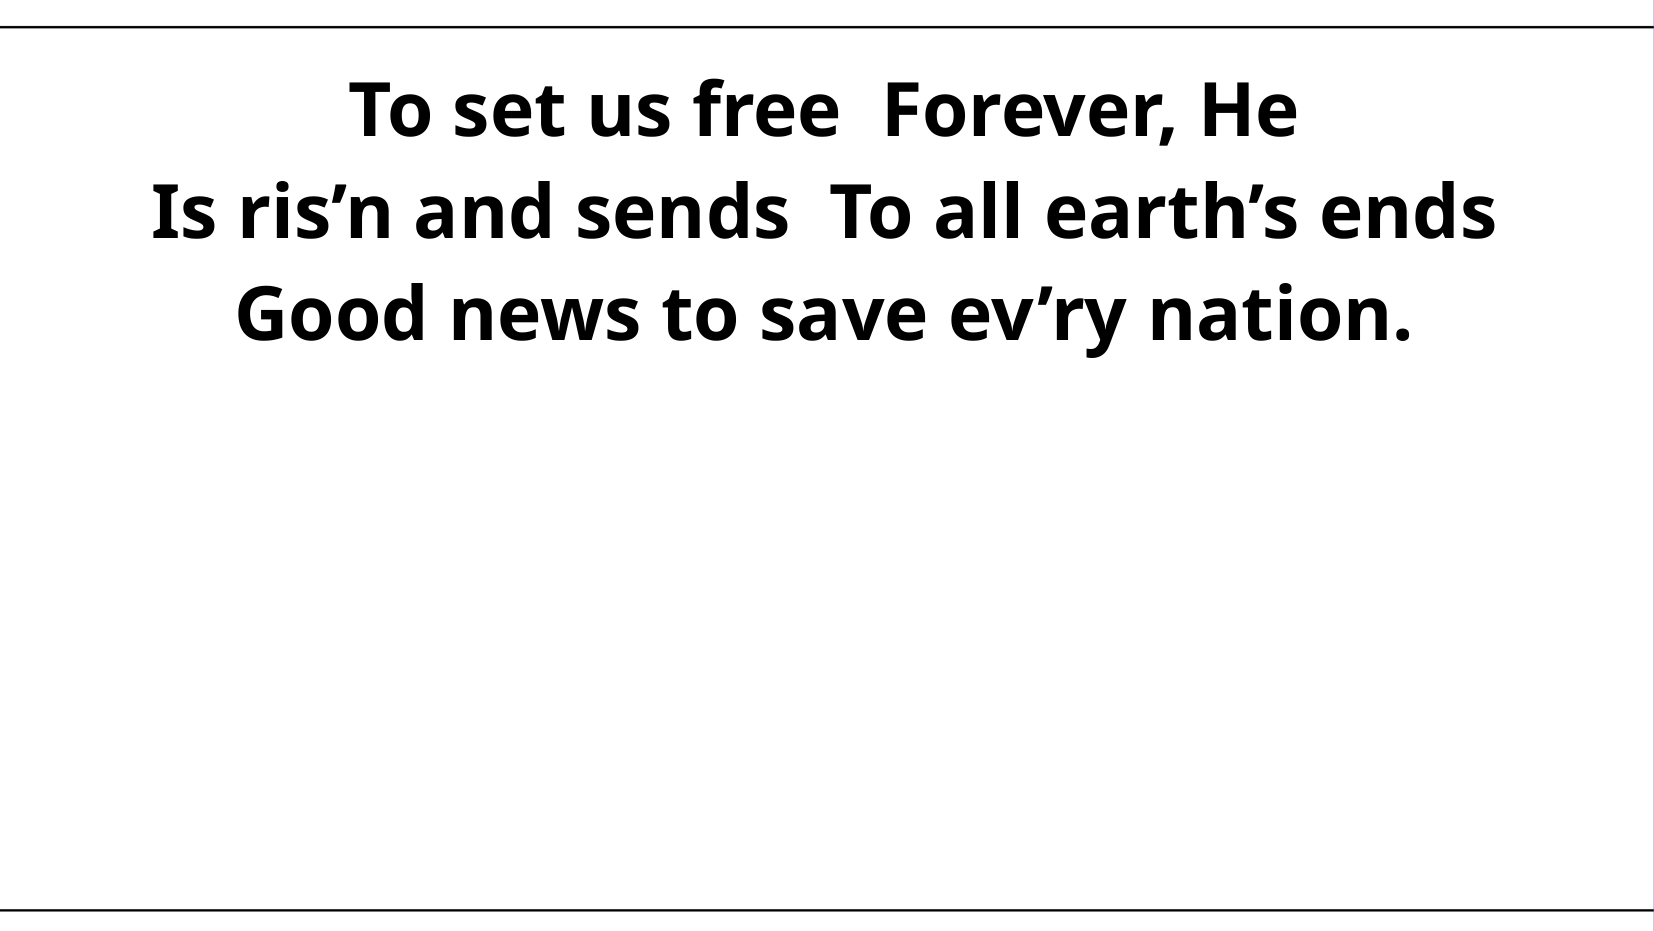

To set us free Forever, He
Is ris’n and sends To all earth’s ends
Good news to save ev’ry nation.